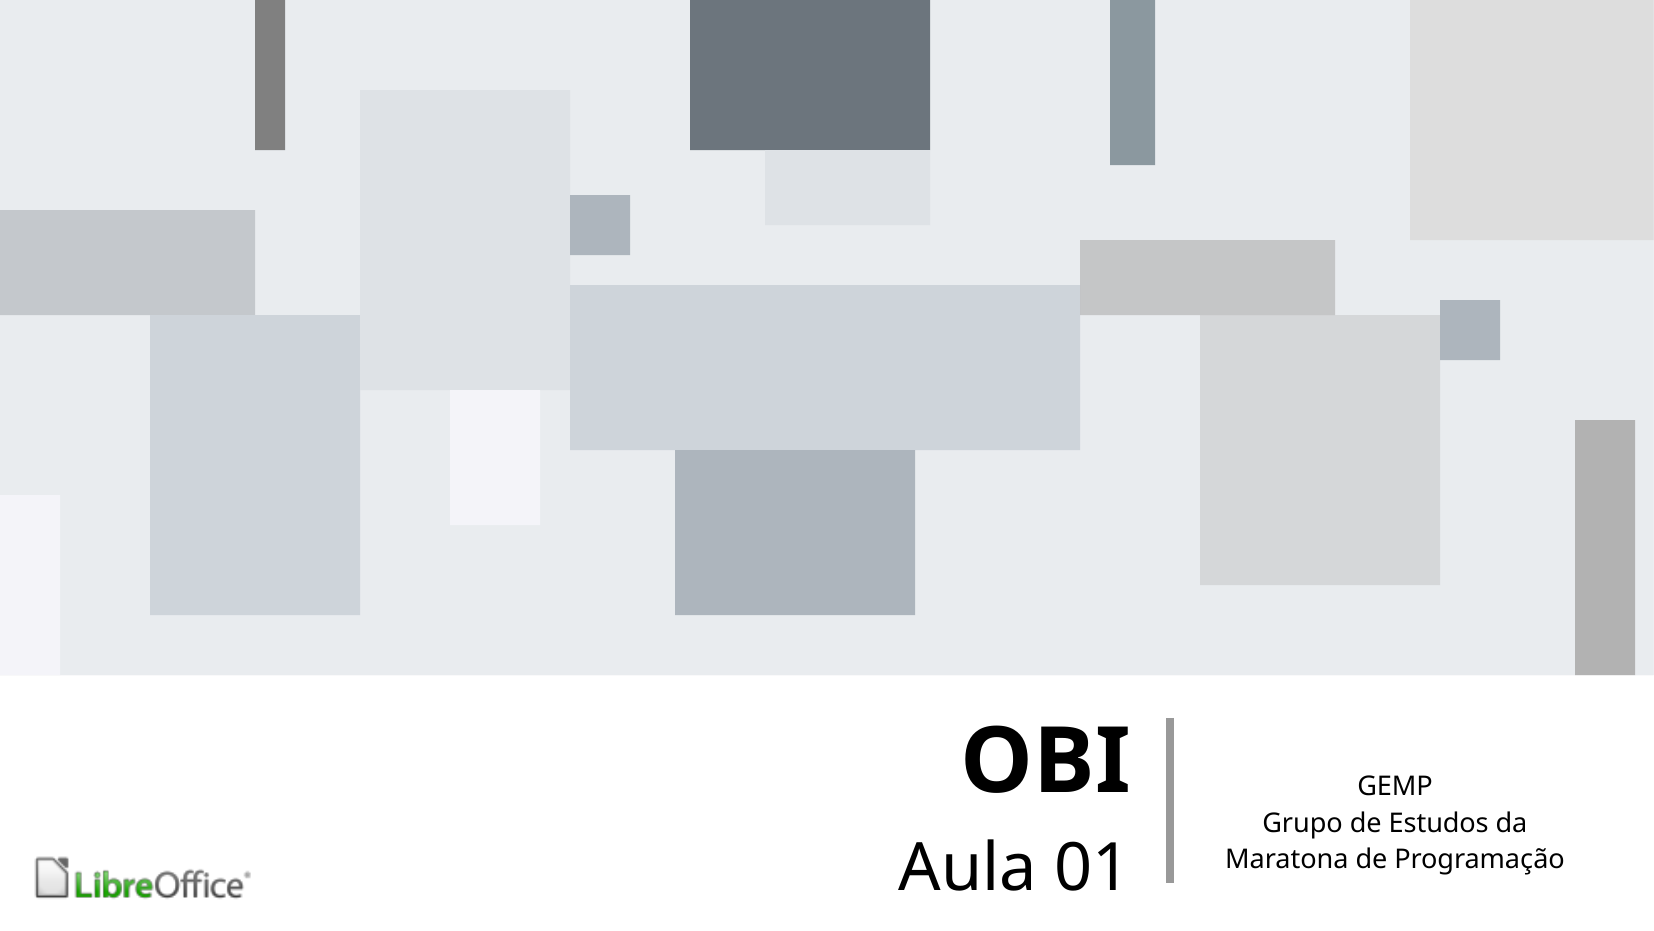

# OBI
 GEMP
Grupo de Estudos da Maratona de Programação
Aula 01